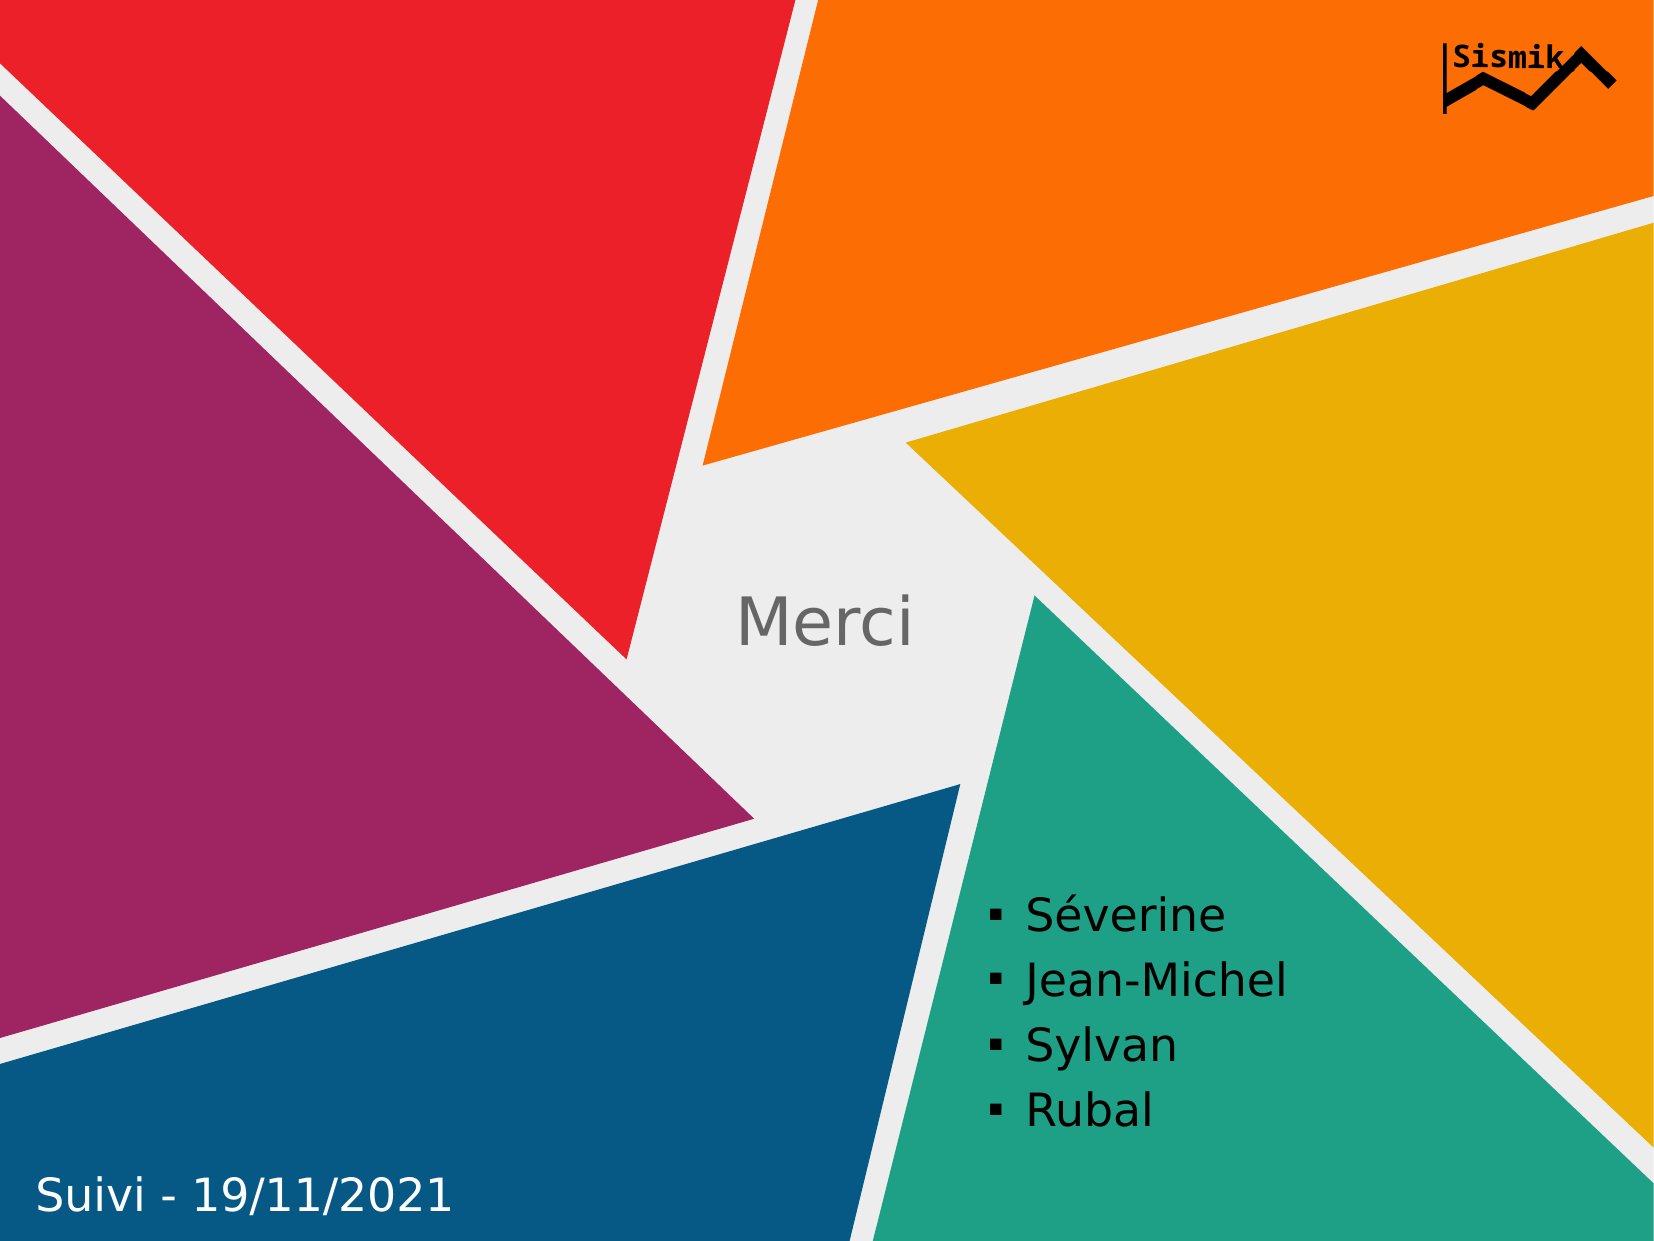

Sismik
# Merci
Séverine
Jean-Michel
Sylvan
Rubal
Suivi - 19/11/2021